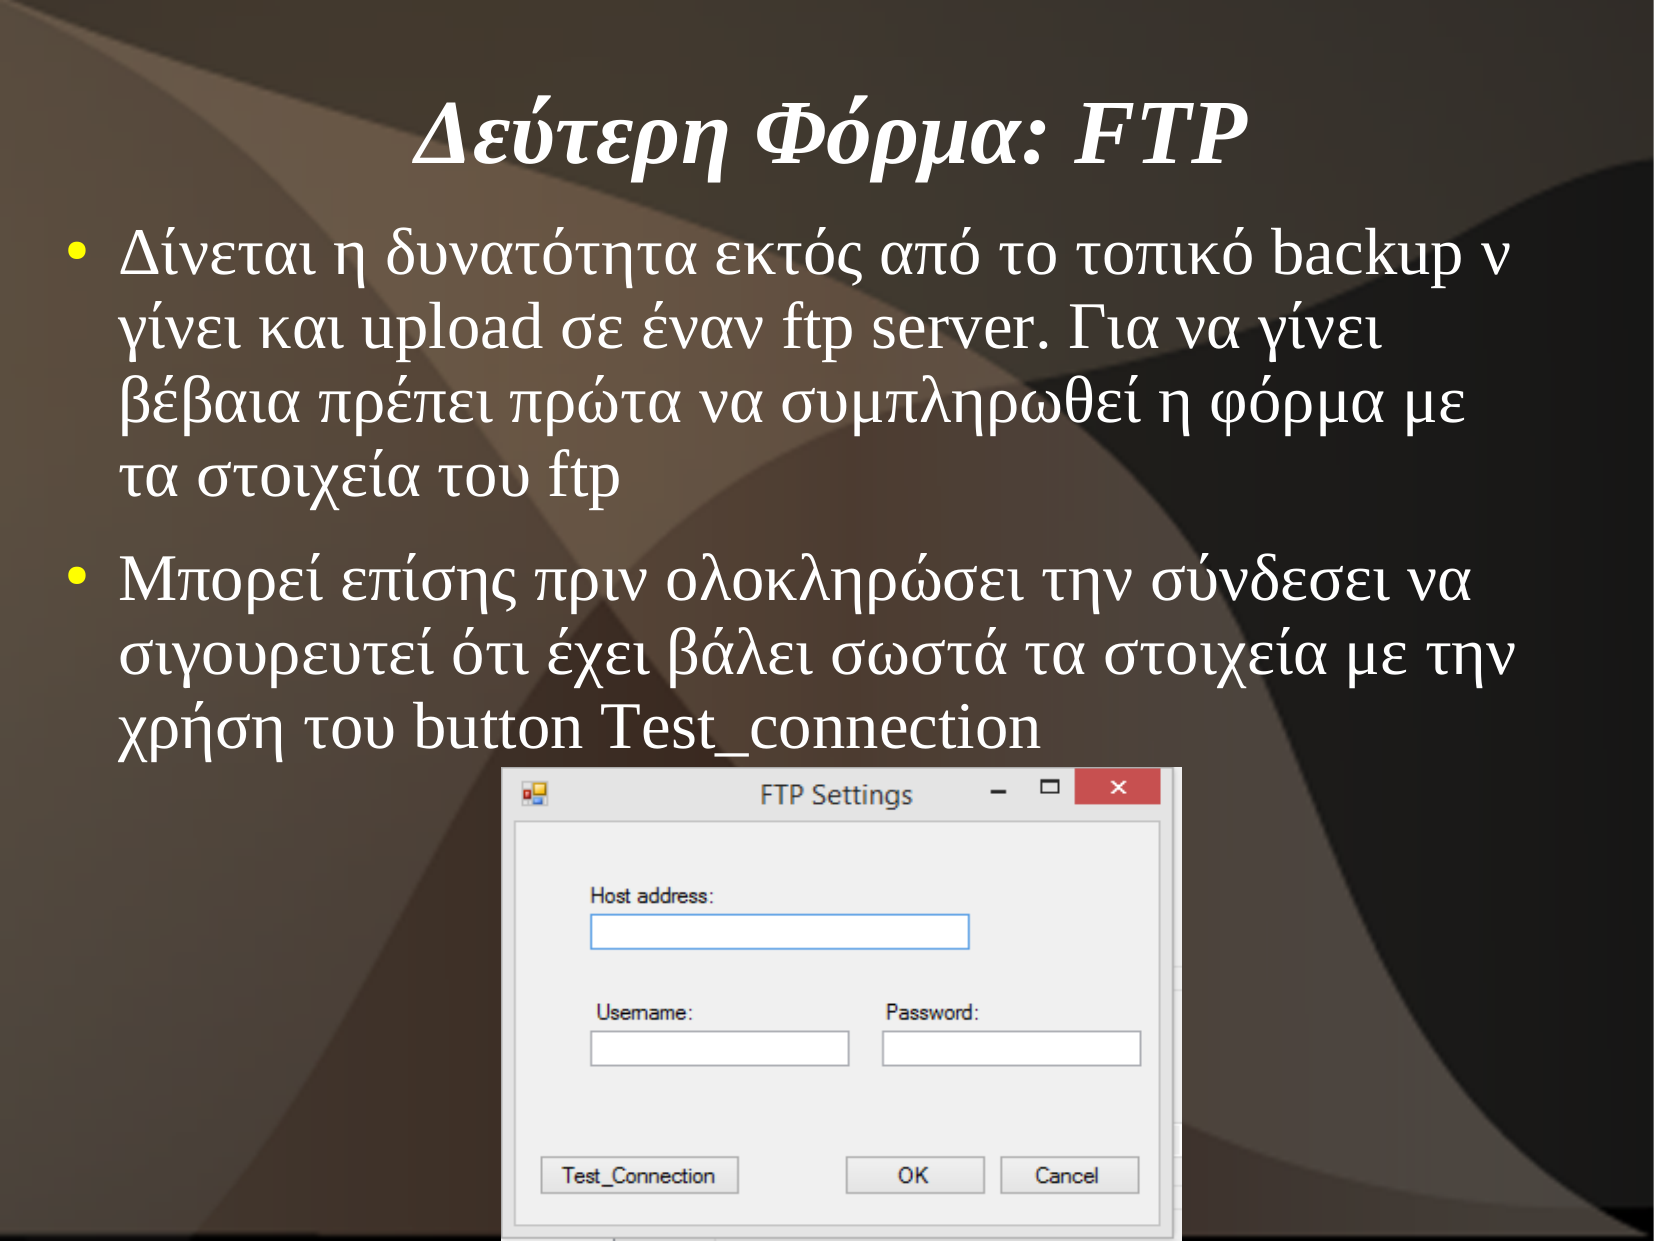

# Δεύτερη Φόρμα: FTP
Δίνεται η δυνατότητα εκτός από το τοπικό backup ν γίνει και upload σε έναν ftp server. Για να γίνει βέβαια πρέπει πρώτα να συμπληρωθεί η φόρμα με τα στοιχεία του ftp
Μπορεί επίσης πριν ολοκληρώσει την σύνδεσει να σιγουρευτεί ότι έχει βάλει σωστά τα στοιχεία με την χρήση του button Test_connection